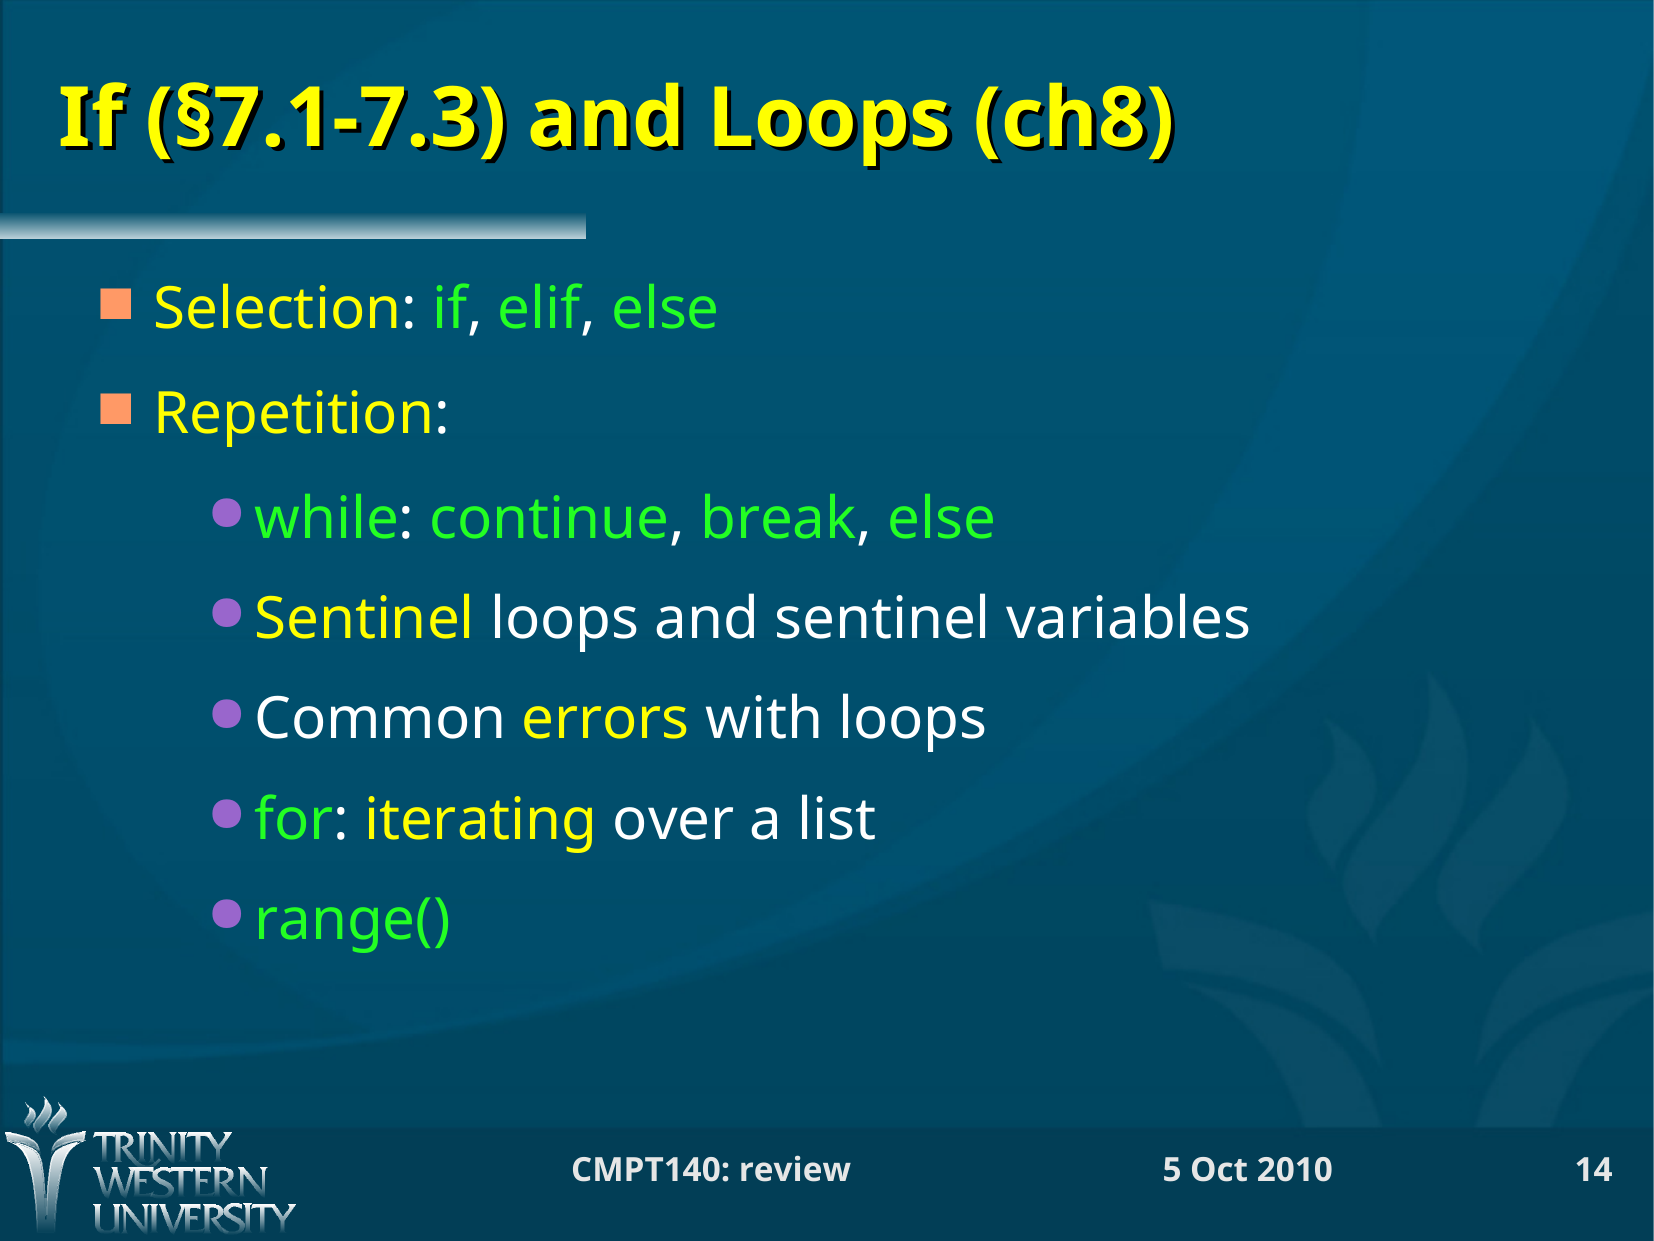

# If (§7.1-7.3) and Loops (ch8)
Selection: if, elif, else
Repetition:
while: continue, break, else
Sentinel loops and sentinel variables
Common errors with loops
for: iterating over a list
range()
CMPT140: review
5 Oct 2010
14